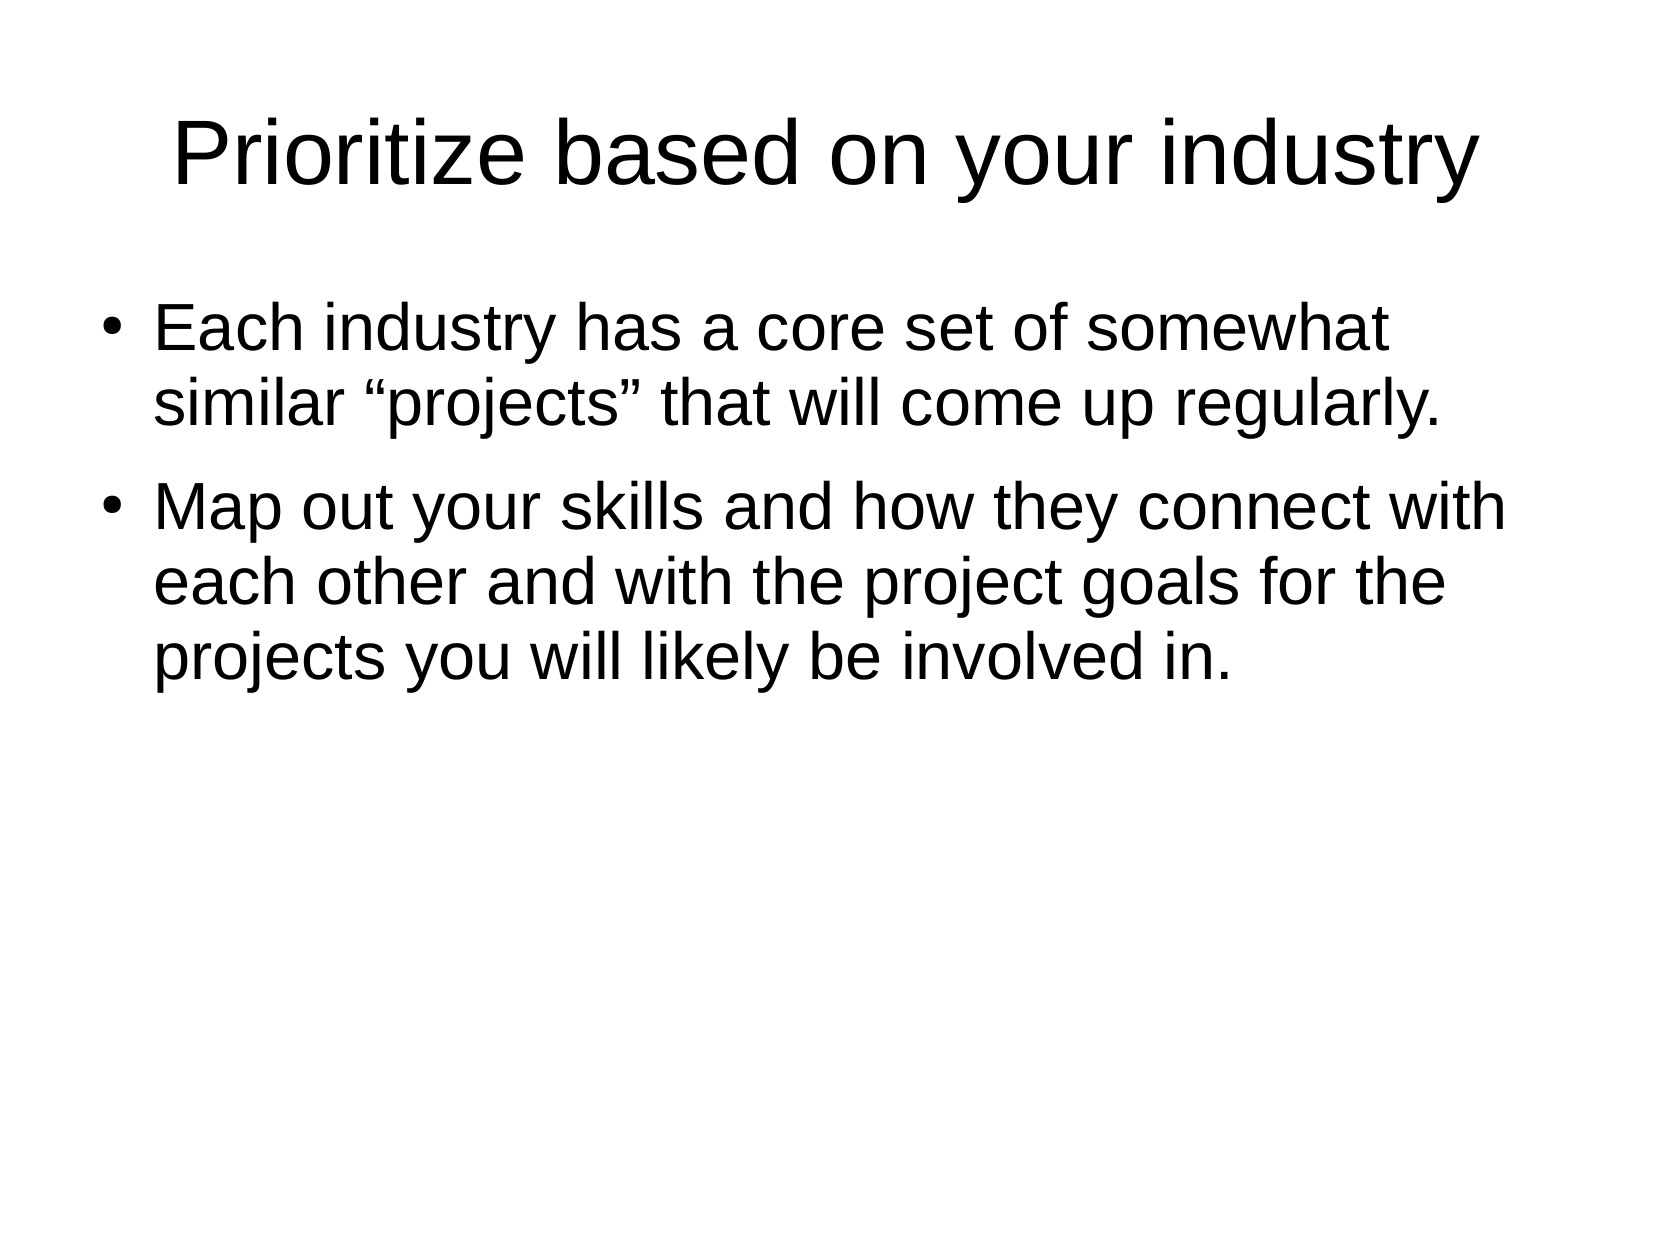

# Prioritize based on your industry
Each industry has a core set of somewhat similar “projects” that will come up regularly.
Map out your skills and how they connect with each other and with the project goals for the projects you will likely be involved in.